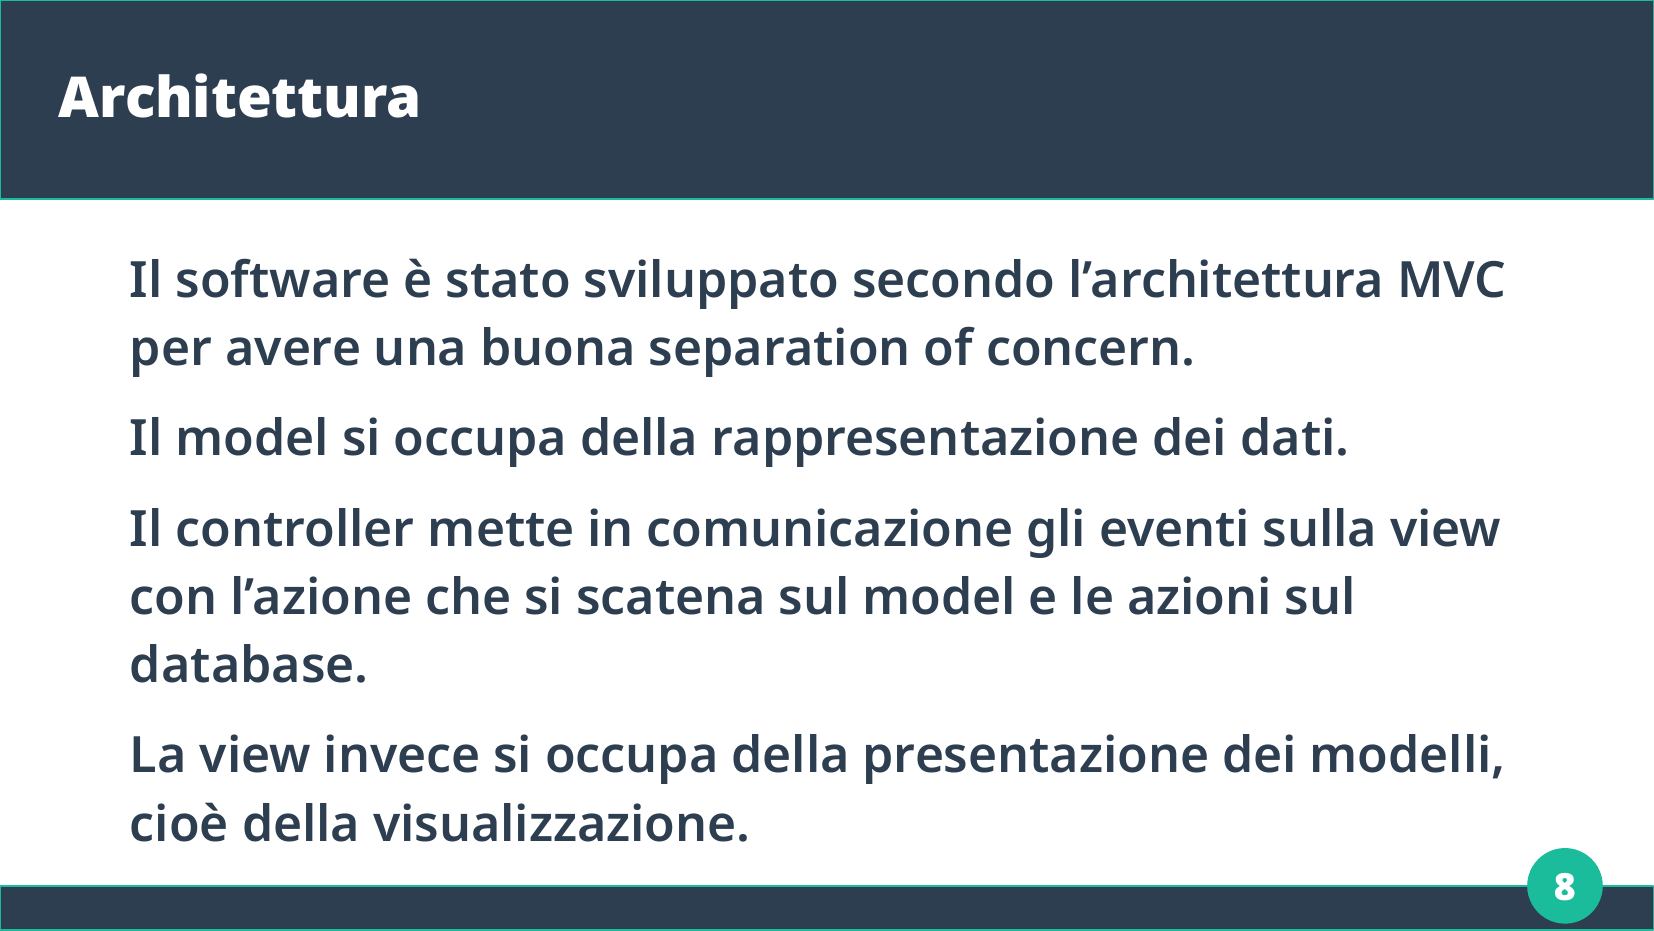

# Architettura
Il software è stato sviluppato secondo l’architettura MVC per avere una buona separation of concern.
Il model si occupa della rappresentazione dei dati.
Il controller mette in comunicazione gli eventi sulla view con l’azione che si scatena sul model e le azioni sul database.
La view invece si occupa della presentazione dei modelli, cioè della visualizzazione.
8